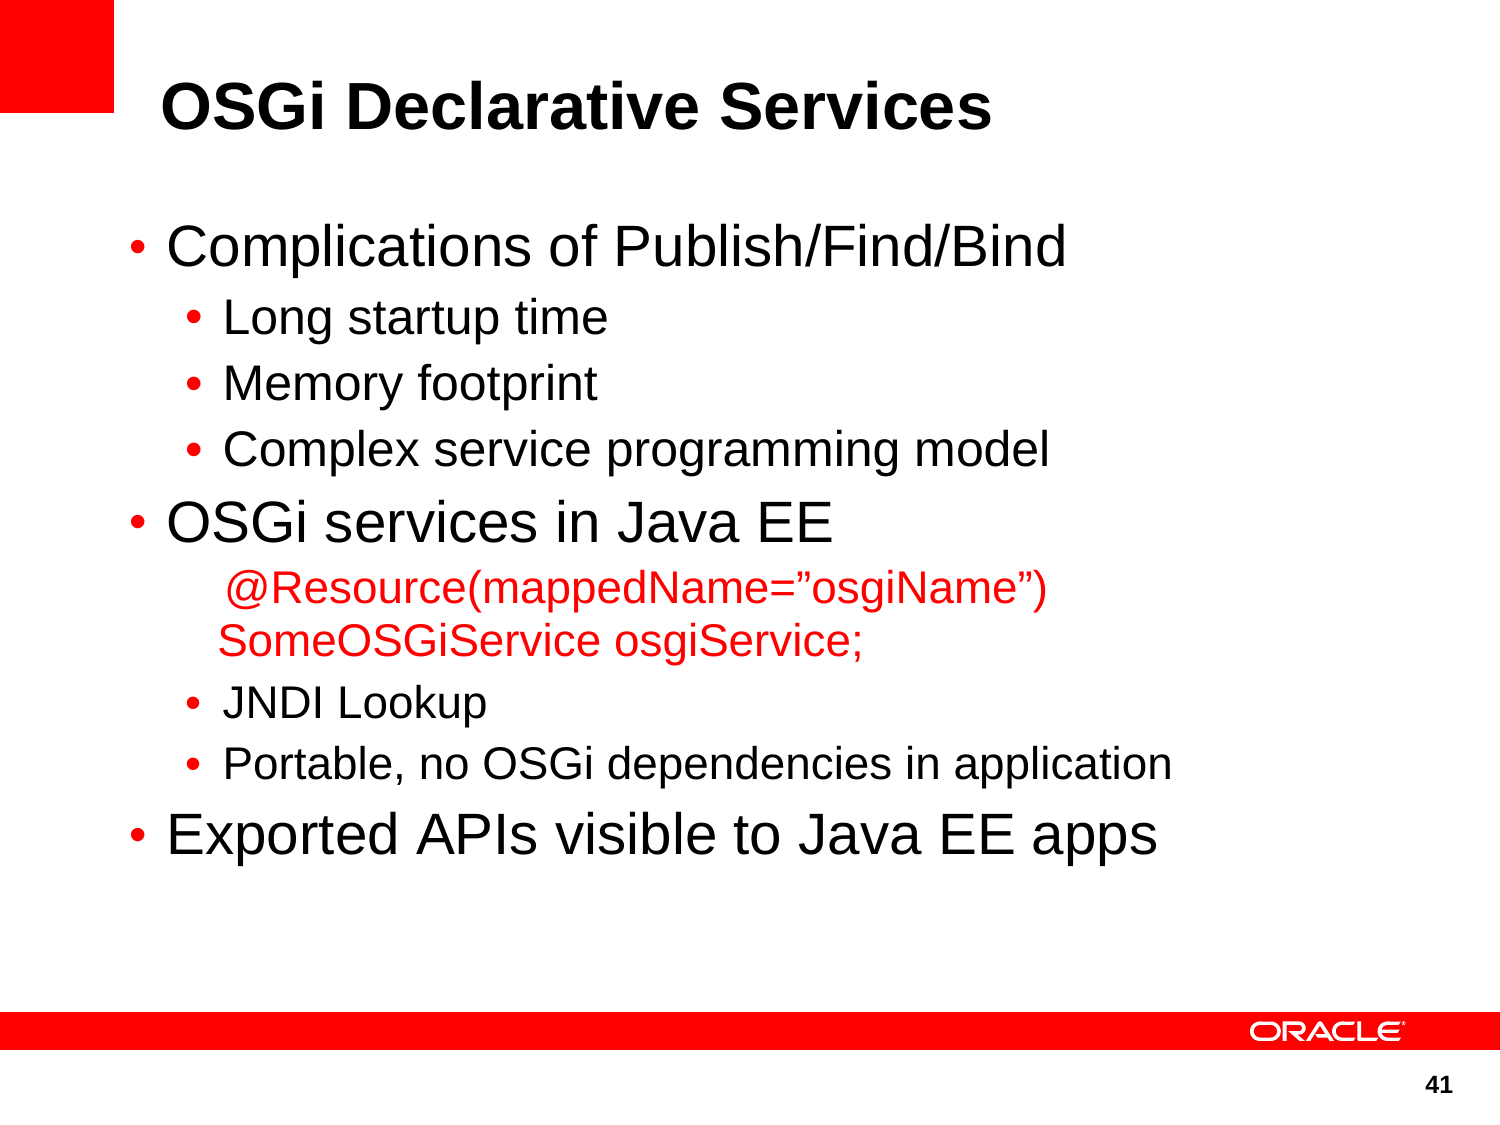

# OSGi Declarative Services
Complications of Publish/Find/Bind
Long startup time
Memory footprint
Complex service programming model
OSGi services in Java EE
 @Resource(mappedName=”osgiName”)
 SomeOSGiService osgiService;
JNDI Lookup
Portable, no OSGi dependencies in application
Exported APIs visible to Java EE apps